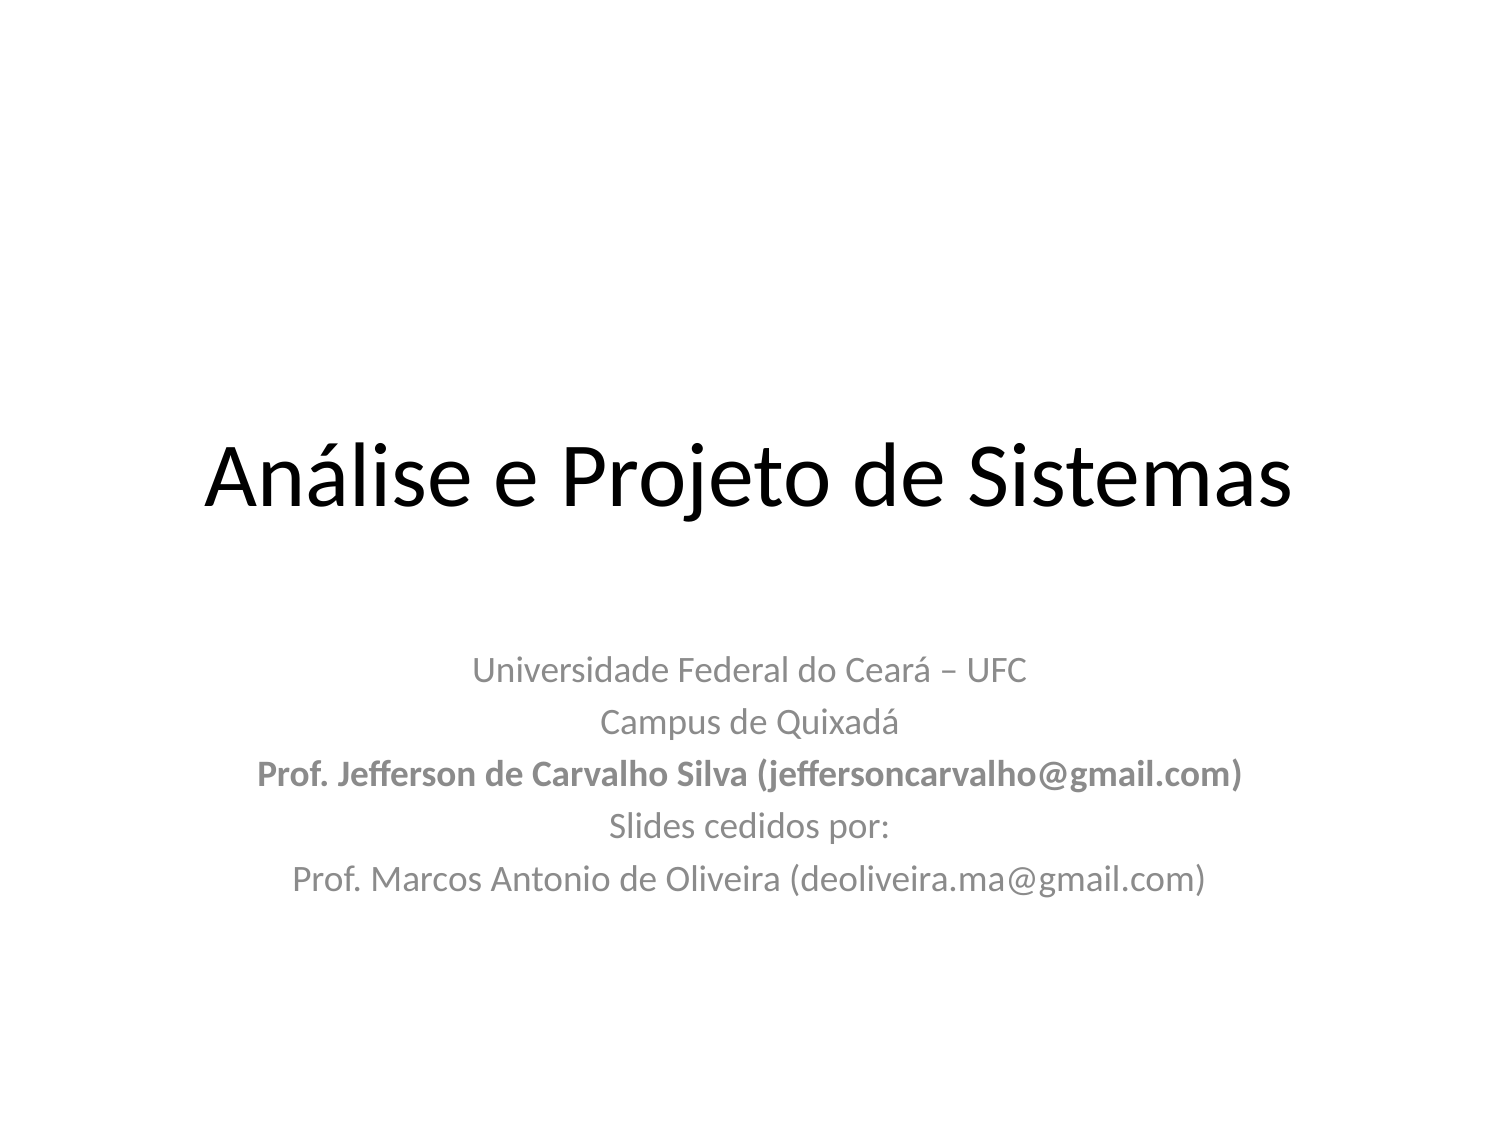

# Análise e Projeto de Sistemas
Universidade Federal do Ceará – UFC
Campus de Quixadá
Prof. Jefferson de Carvalho Silva (jeffersoncarvalho@gmail.com)
Slides cedidos por:
Prof. Marcos Antonio de Oliveira (deoliveira.ma@gmail.com)